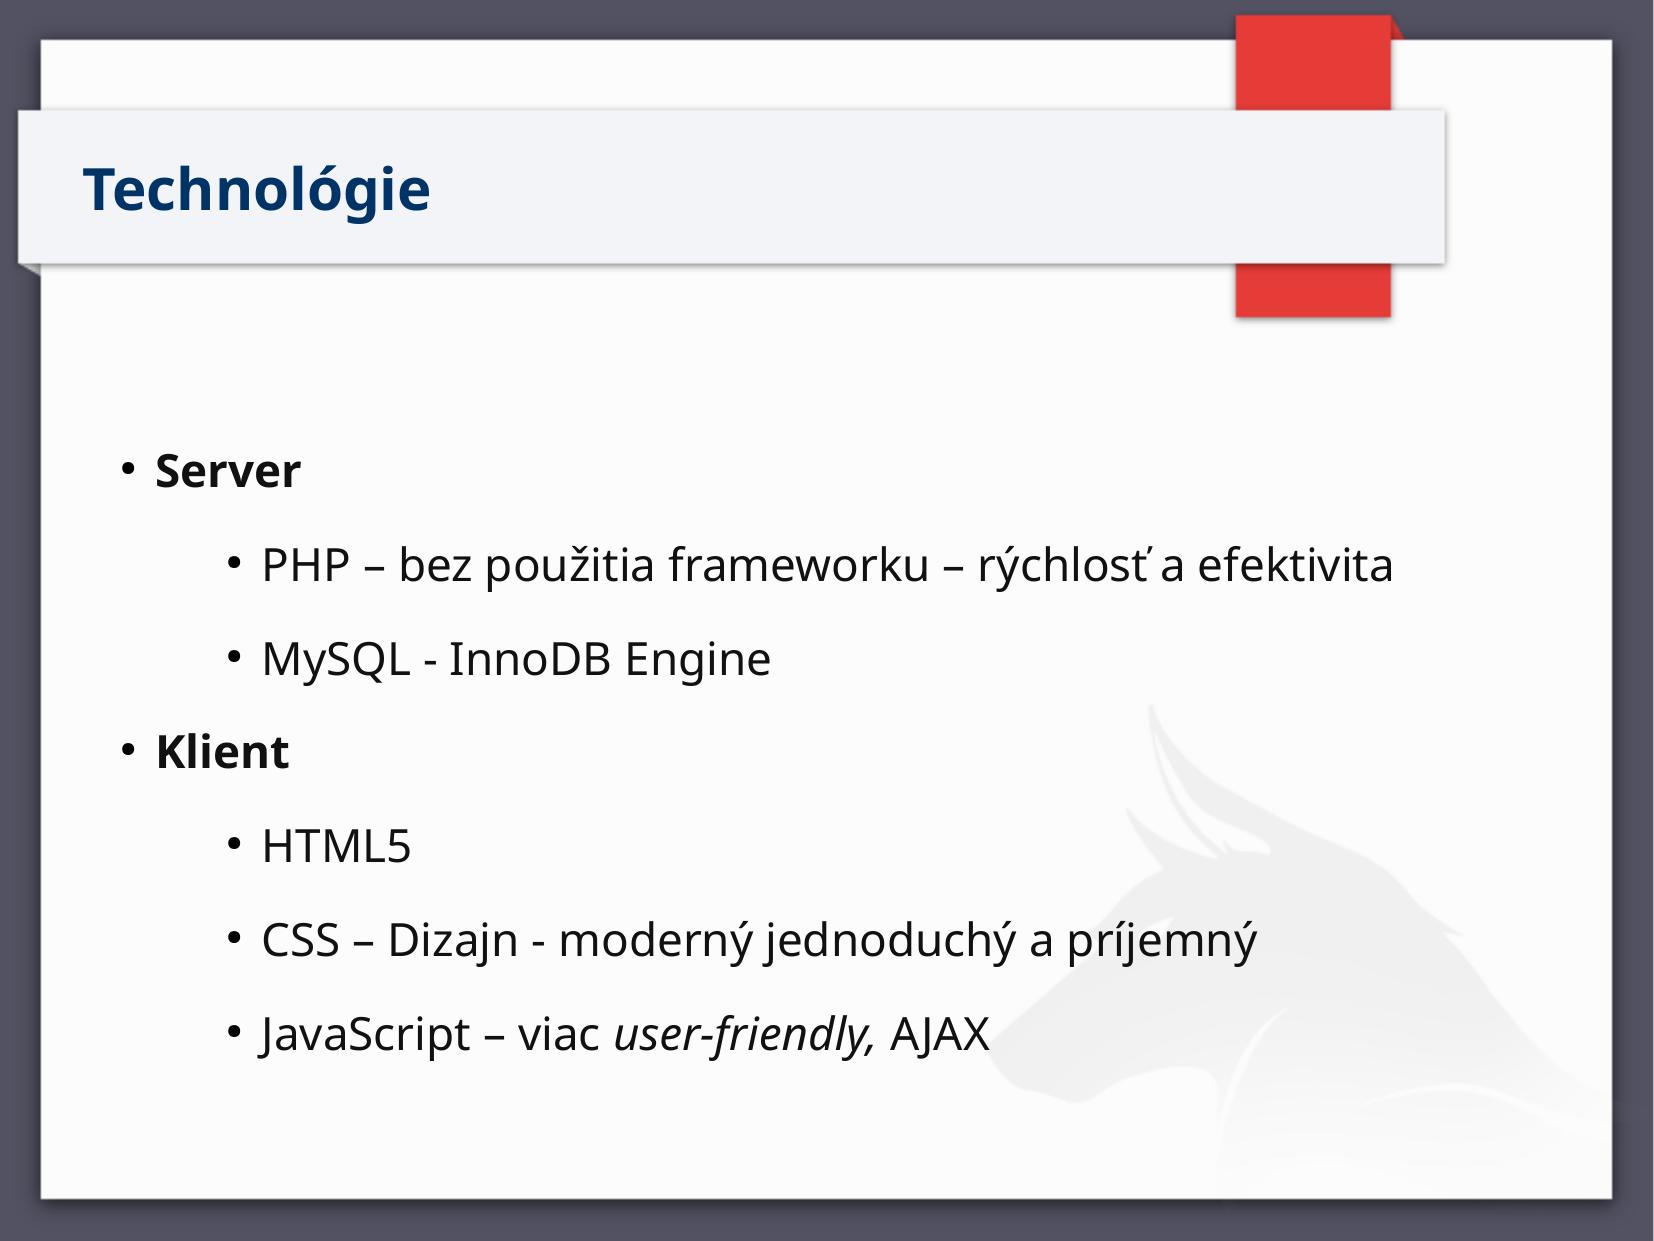

# Technológie
Server
PHP – bez použitia frameworku – rýchlosť a efektivita
MySQL - InnoDB Engine
Klient
HTML5
CSS – Dizajn - moderný jednoduchý a príjemný
JavaScript – viac user-friendly, AJAX